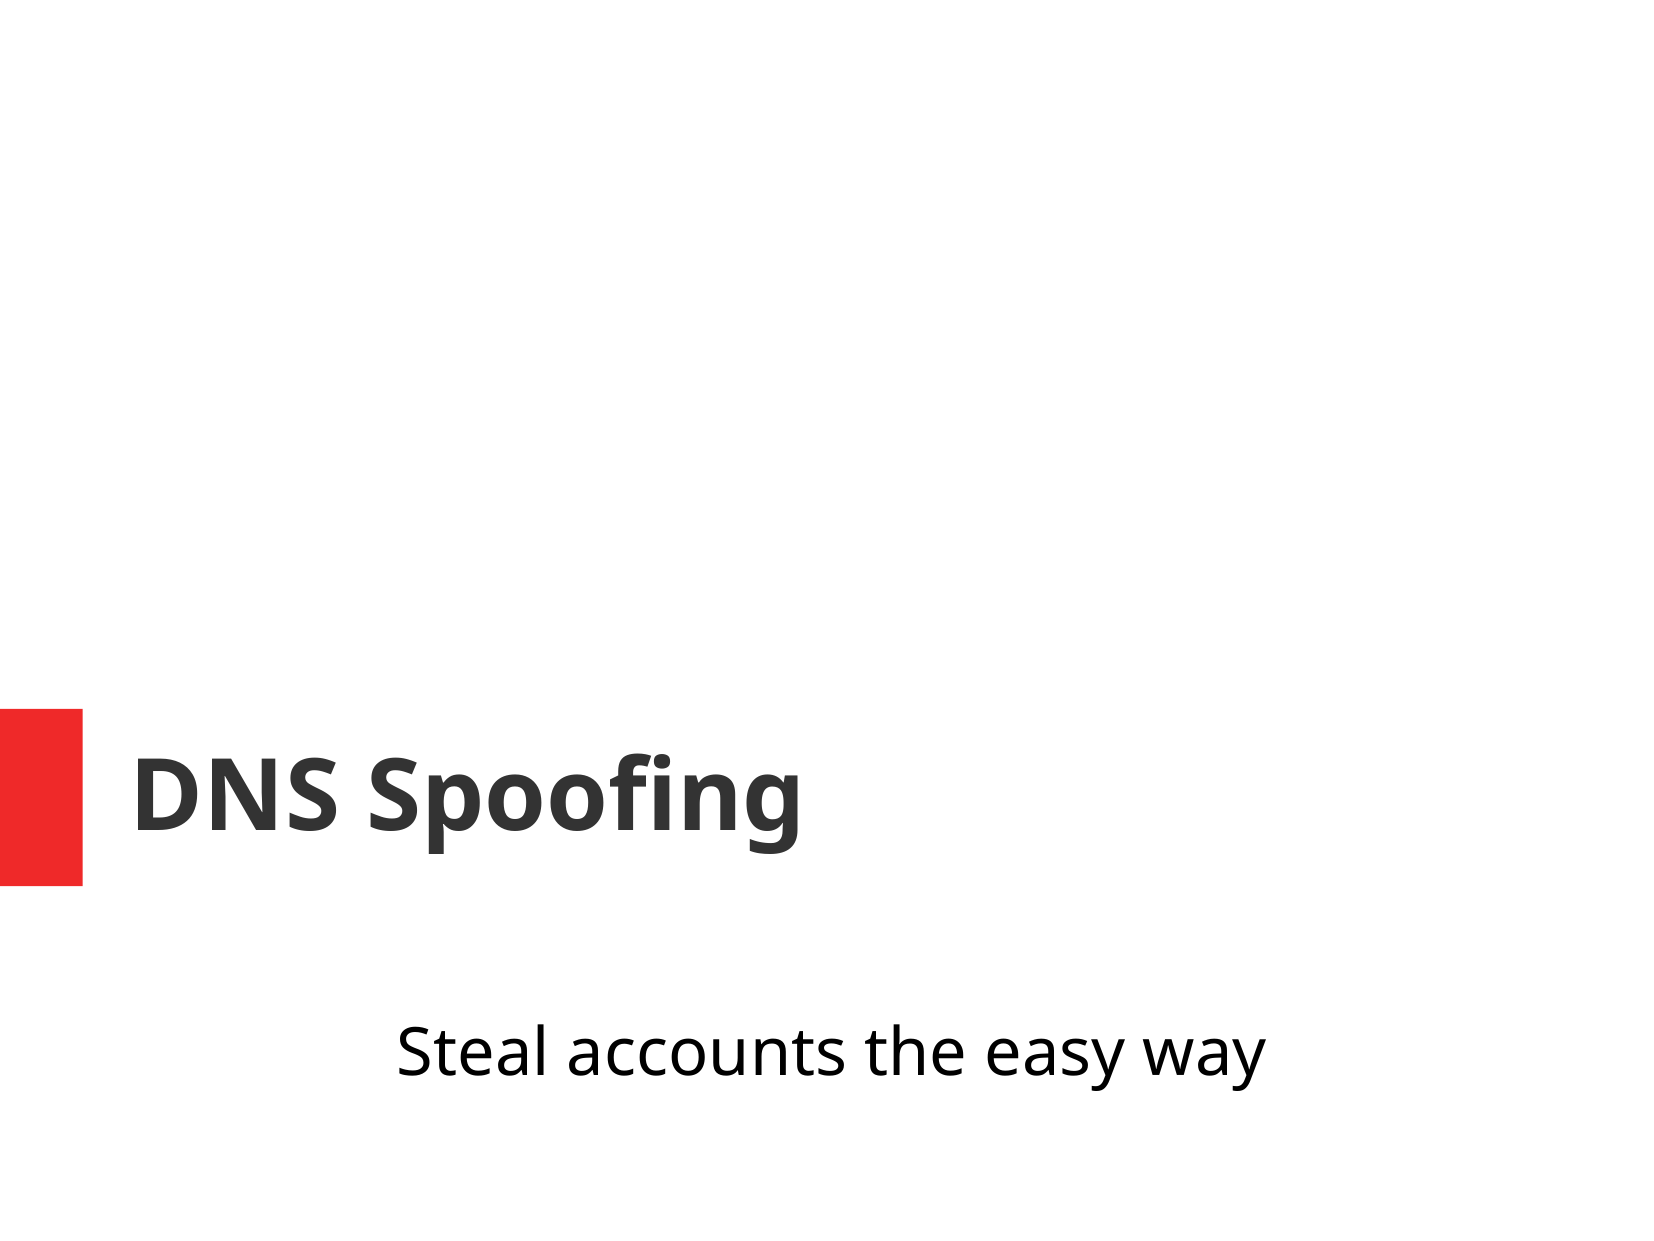

# DNS Spoofing
Steal accounts the easy way
1